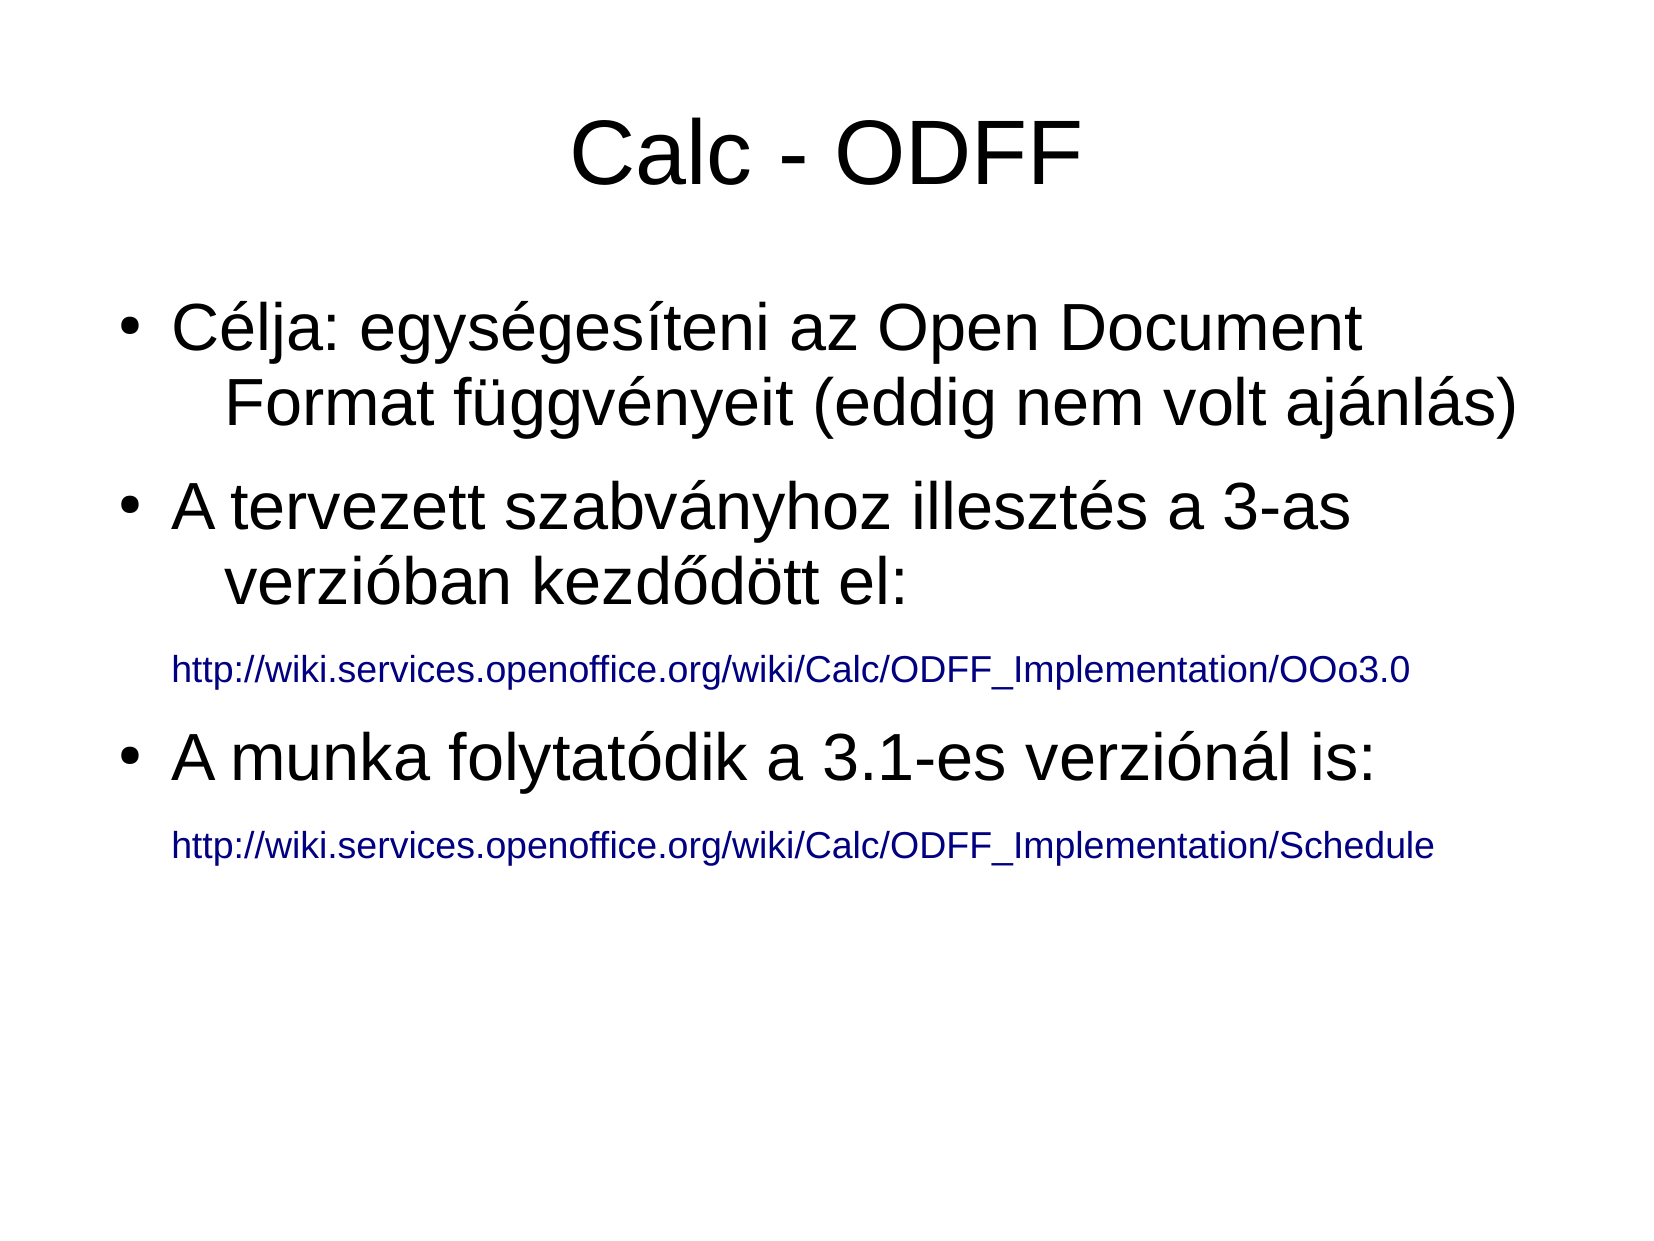

# Calc - ODFF
Célja: egységesíteni az Open Document Format függvényeit (eddig nem volt ajánlás)
A tervezett szabványhoz illesztés a 3-as verzióban kezdődött el:
http://wiki.services.openoffice.org/wiki/Calc/ODFF_Implementation/OOo3.0
A munka folytatódik a 3.1-es verziónál is:
http://wiki.services.openoffice.org/wiki/Calc/ODFF_Implementation/Schedule